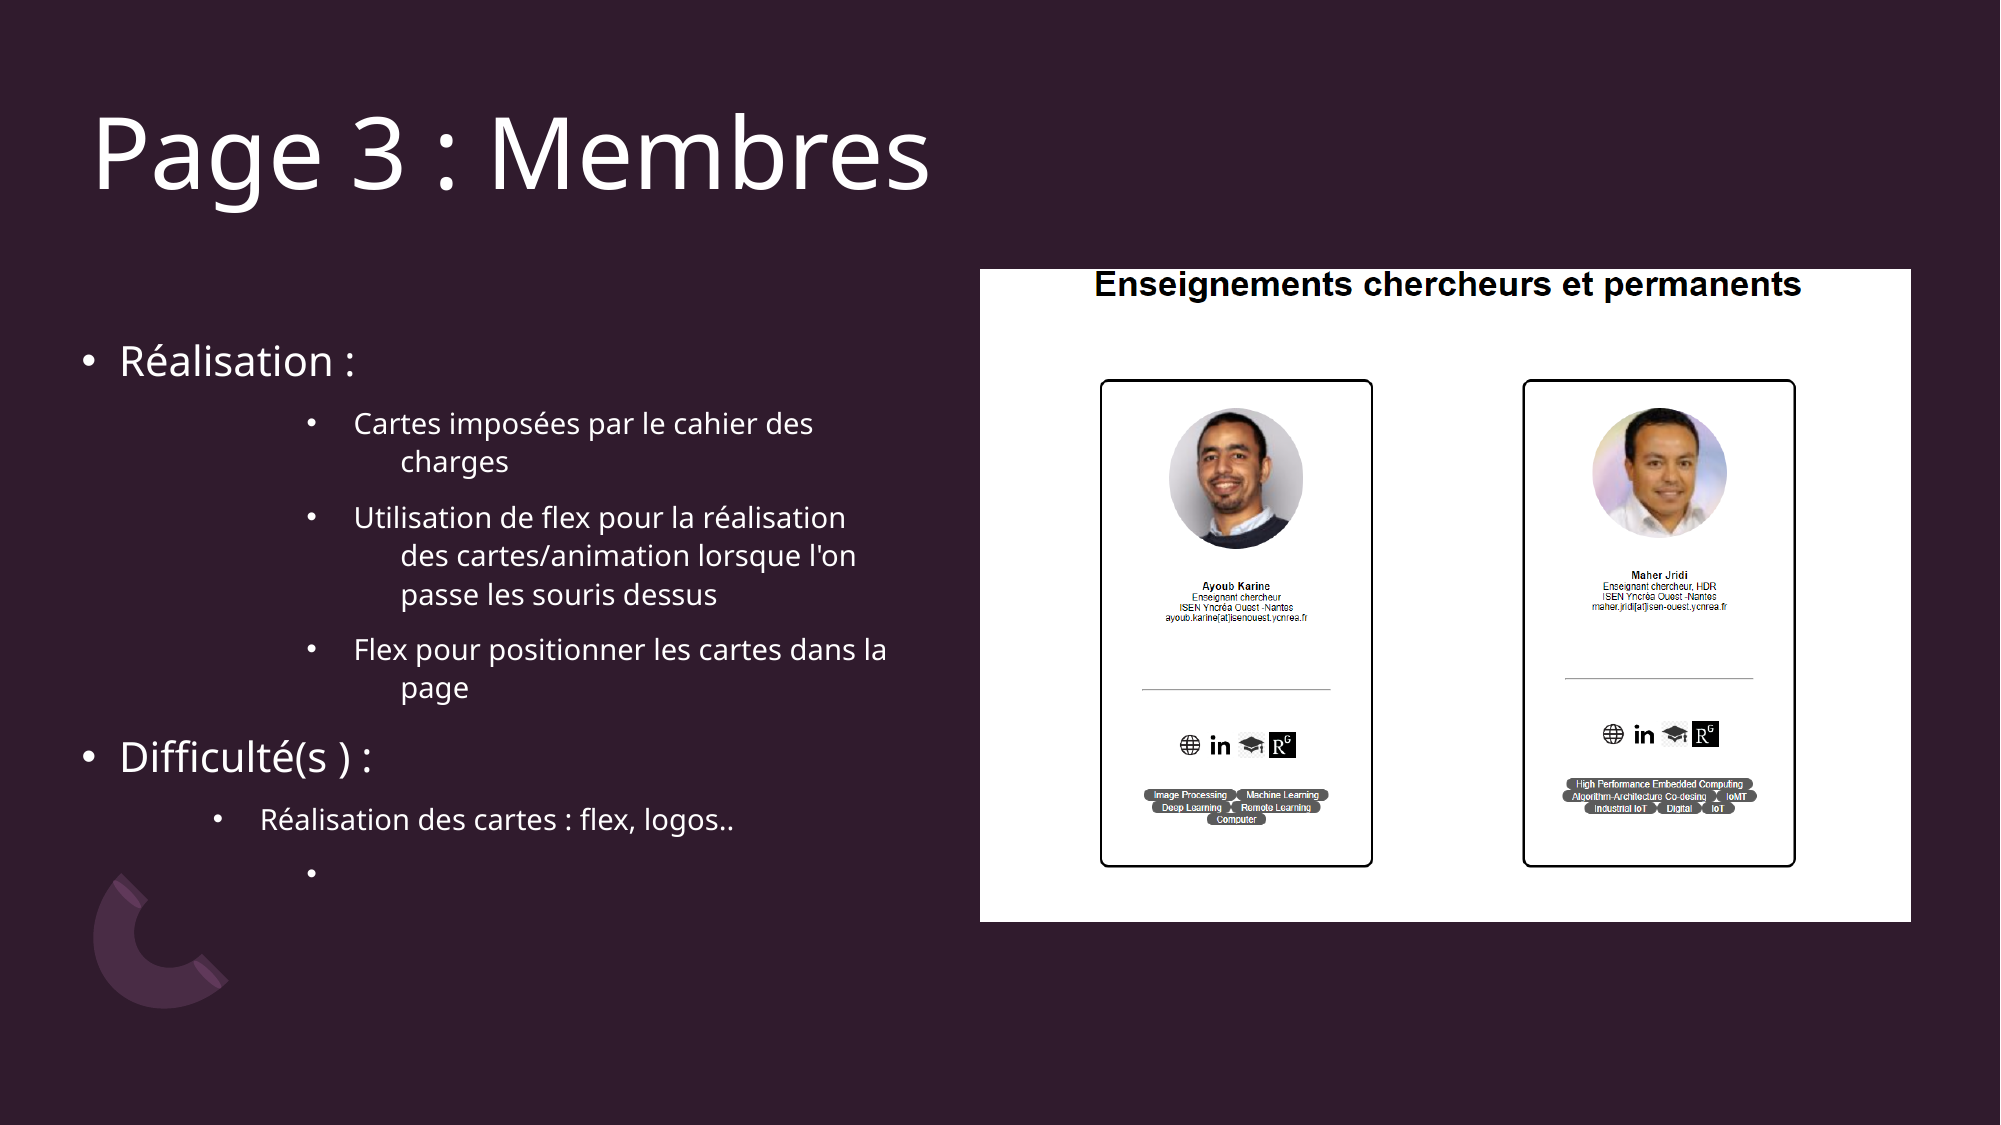

# Page 3 : Membres
Réalisation :
Cartes imposées par le cahier des charges
Utilisation de flex pour la réalisation des cartes/animation lorsque l'on passe les souris dessus
Flex pour positionner les cartes dans la page
Difficulté(s ) :
Réalisation des cartes : flex, logos..